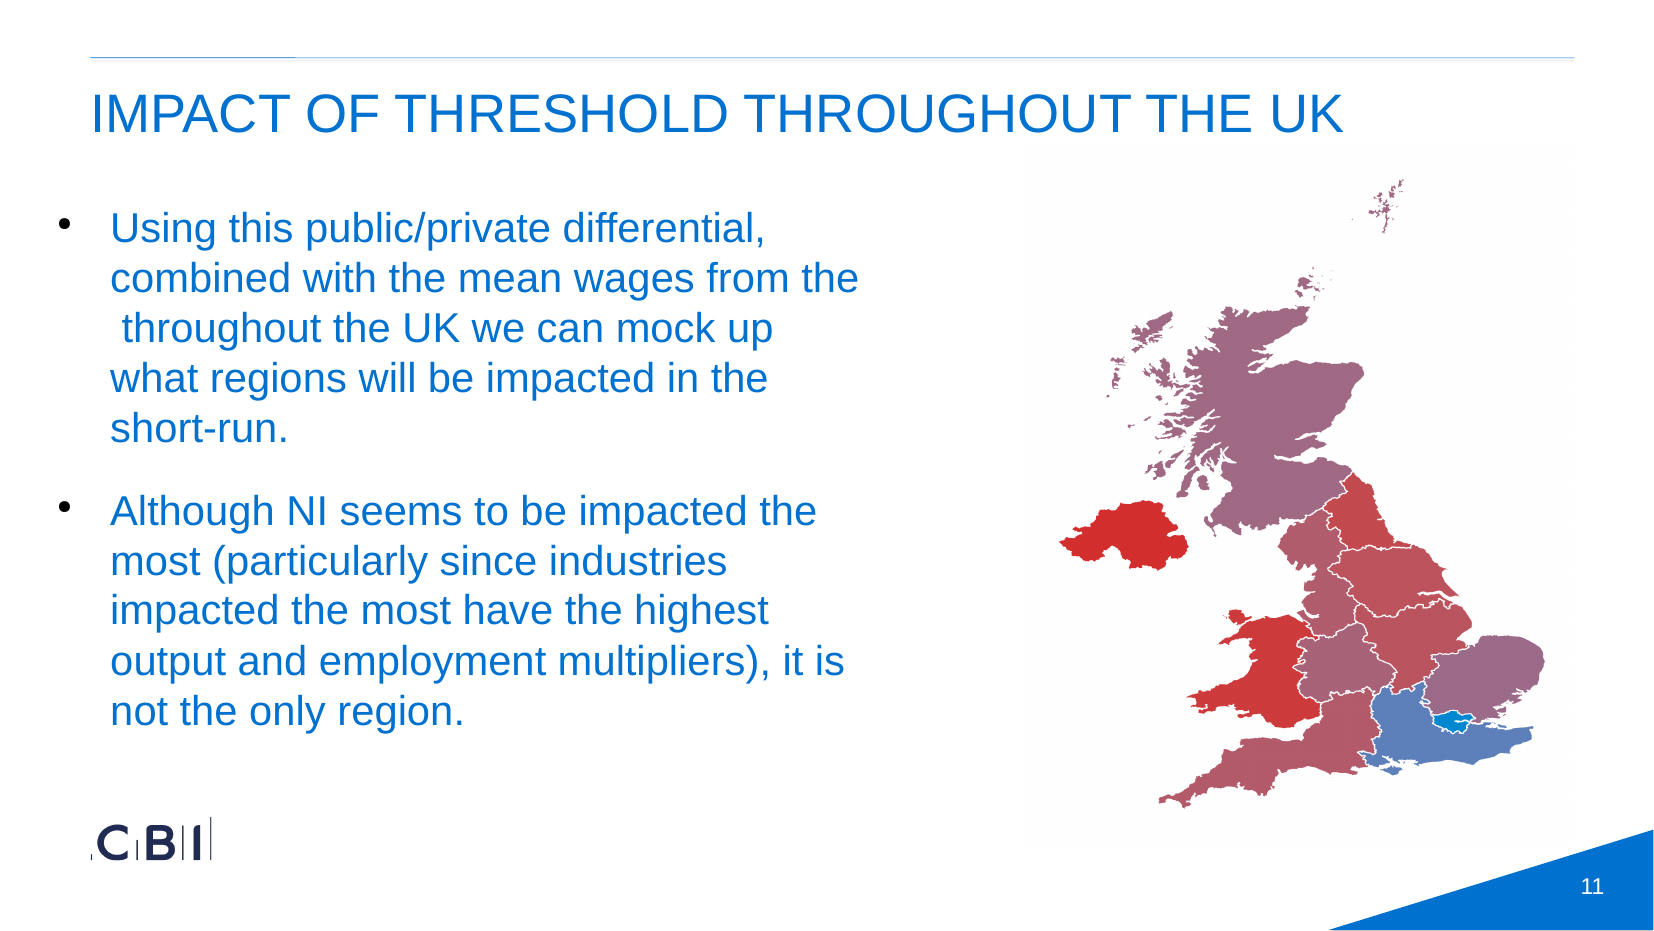

# Impact of threshold throughout the UK
Using this public/private differential, combined with the mean wages from the throughout the UK we can mock up what regions will be impacted in the short-run.
Although NI seems to be impacted the most (particularly since industries impacted the most have the highest output and employment multipliers), it is not the only region.